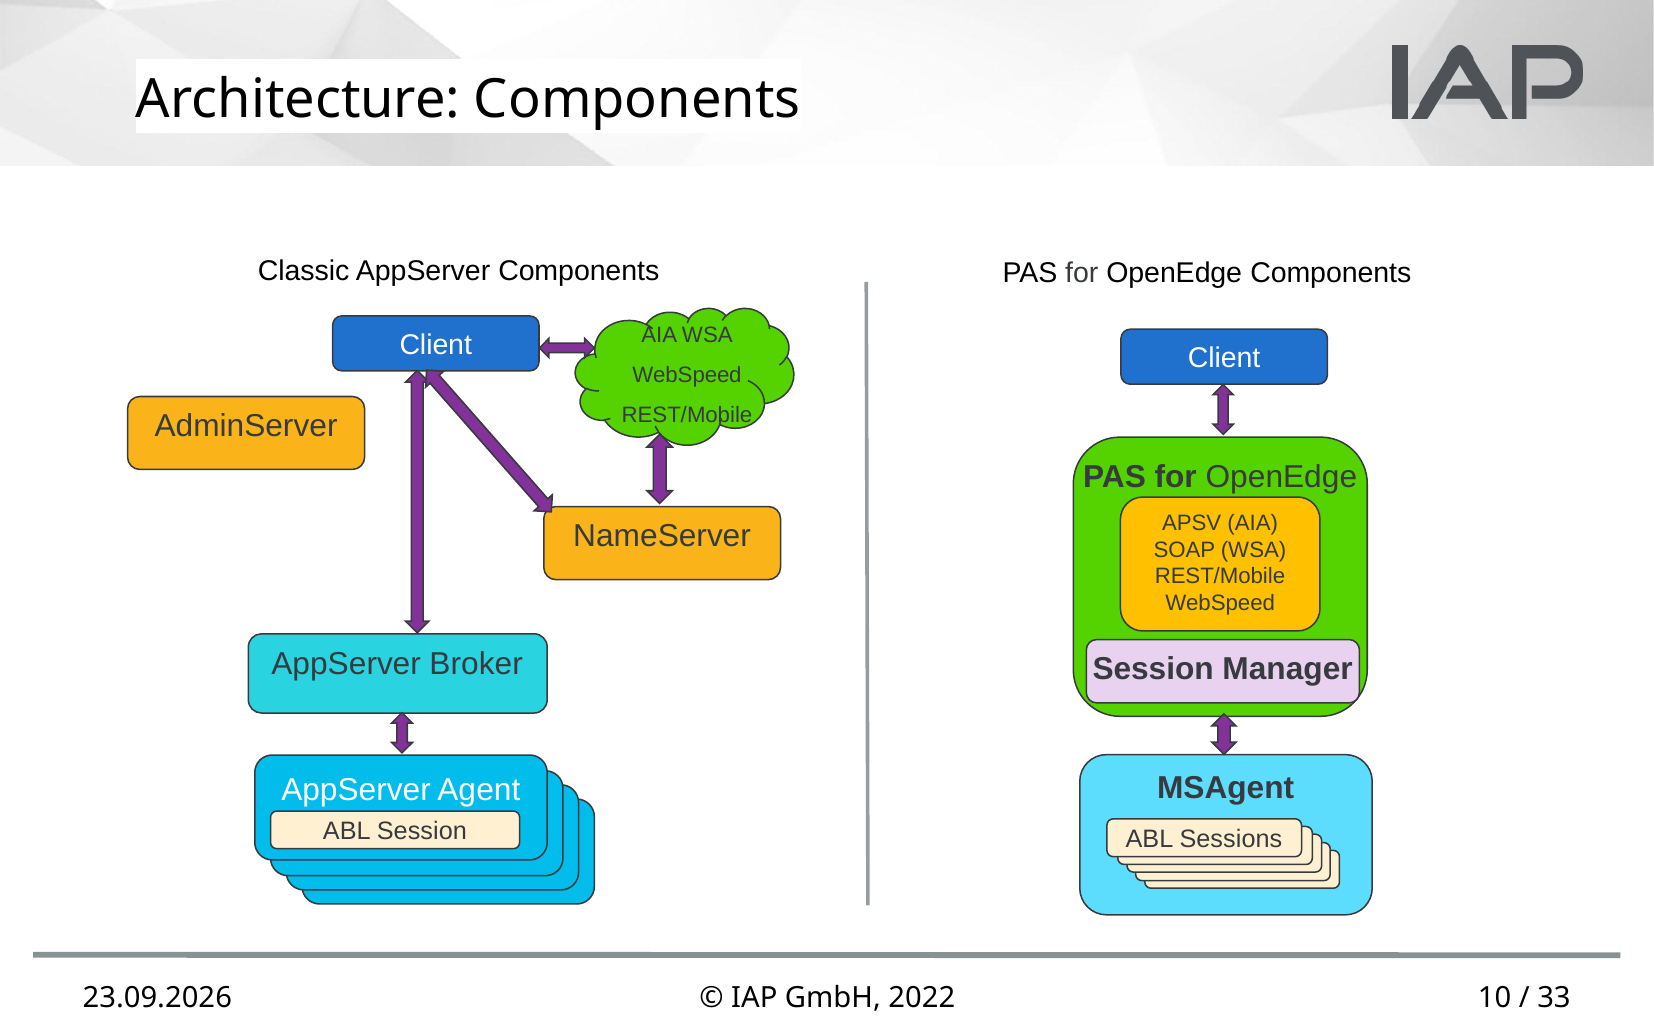

# Architecture: Components
© IAP GmbH, 2022
10